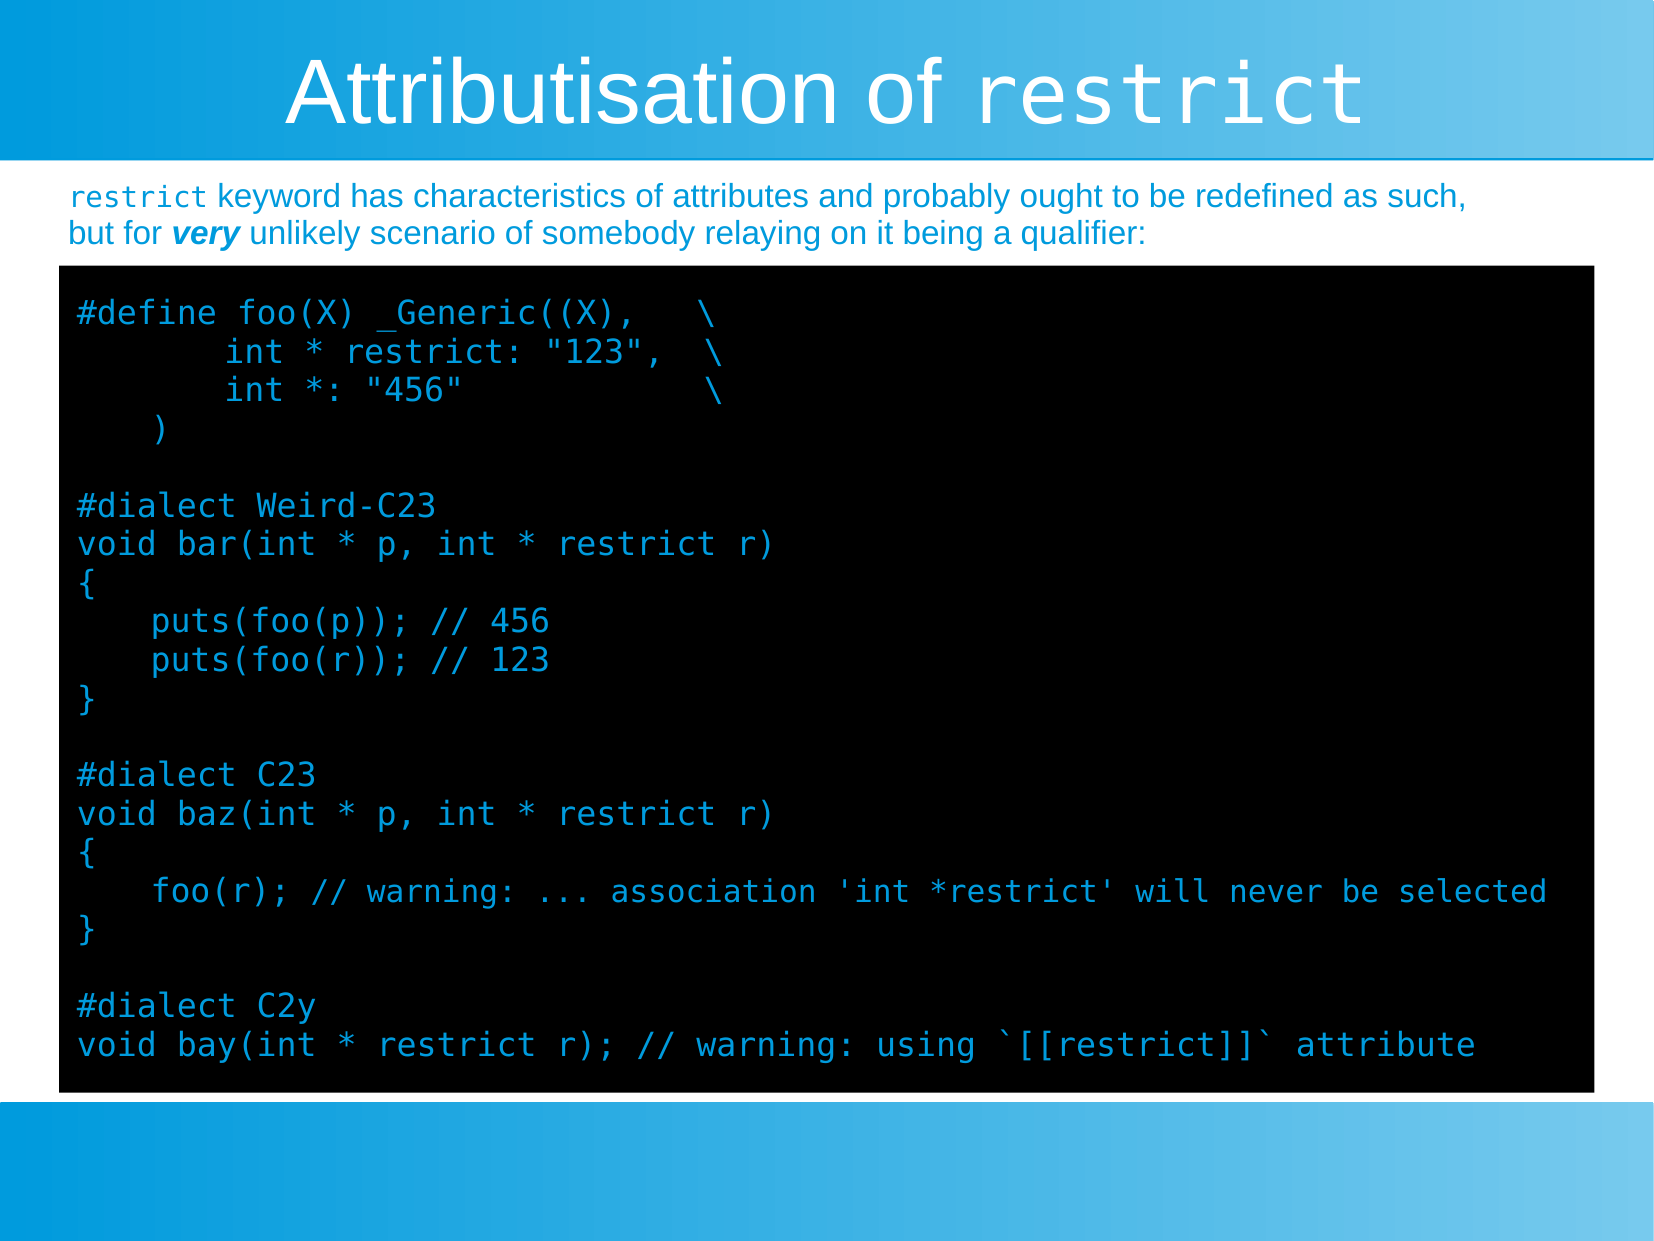

# Attributisation of restrict
restrict keyword has characteristics of attributes and probably ought to be redefined as such,
but for very unlikely scenario of somebody relaying on it being a qualifier:
#define foo(X) _Generic((X), \
		int * restrict: "123", \
		int *: "456" \
	)
#dialect Weird-C23
void bar(int * p, int * restrict r)
{
	puts(foo(p)); // 456
	puts(foo(r)); // 123
}
#dialect C23
void baz(int * p, int * restrict r)
{
	foo(r); // warning: ... association 'int *restrict' will never be selected
}
#dialect C2y
void bay(int * restrict r); // warning: using `[[restrict]]` attribute